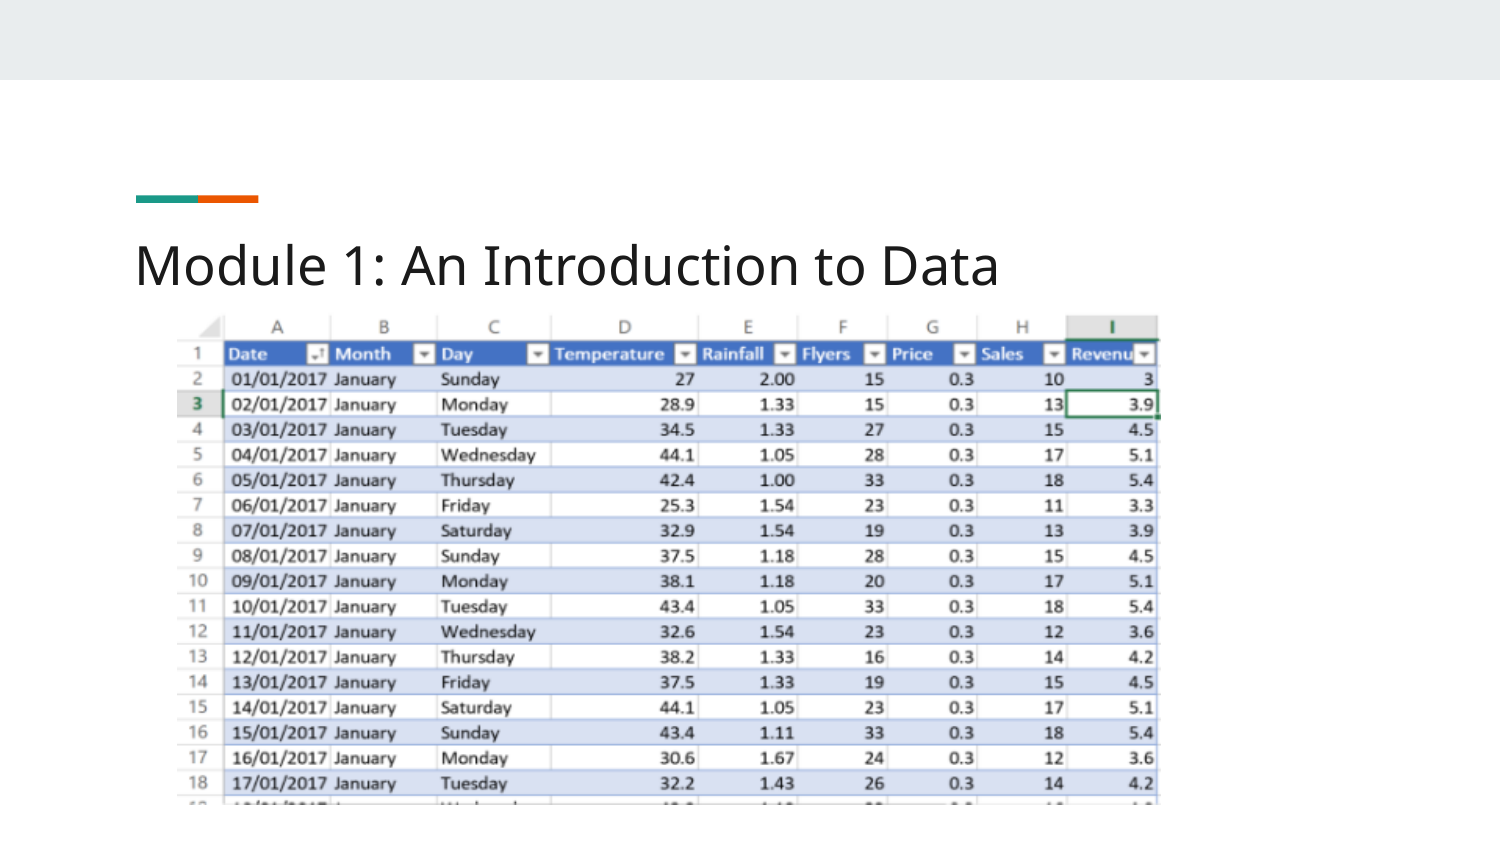

# Module 1: An Introduction to Data